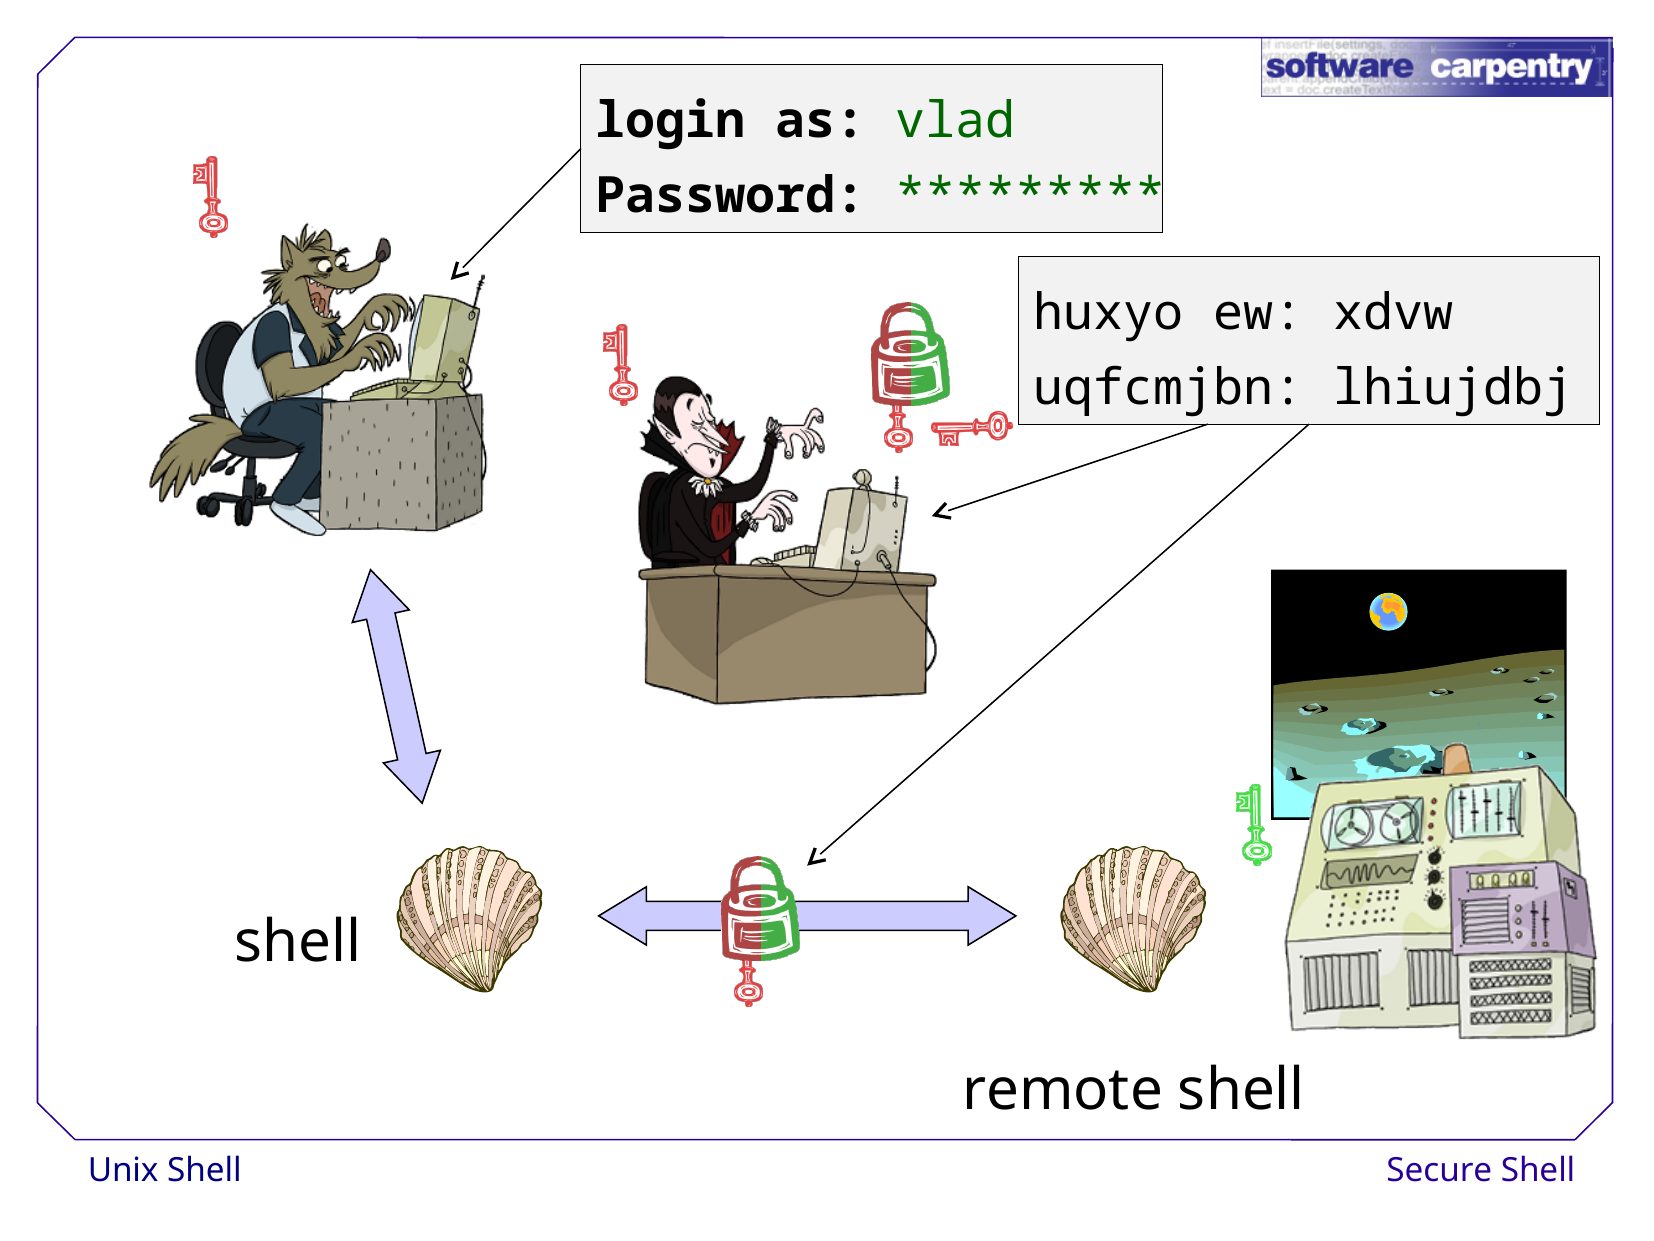

login as: vlad
Password: *********
huxyo ew: xdvw
uqfcmjbn: lhiujdbj
shell
remote shell